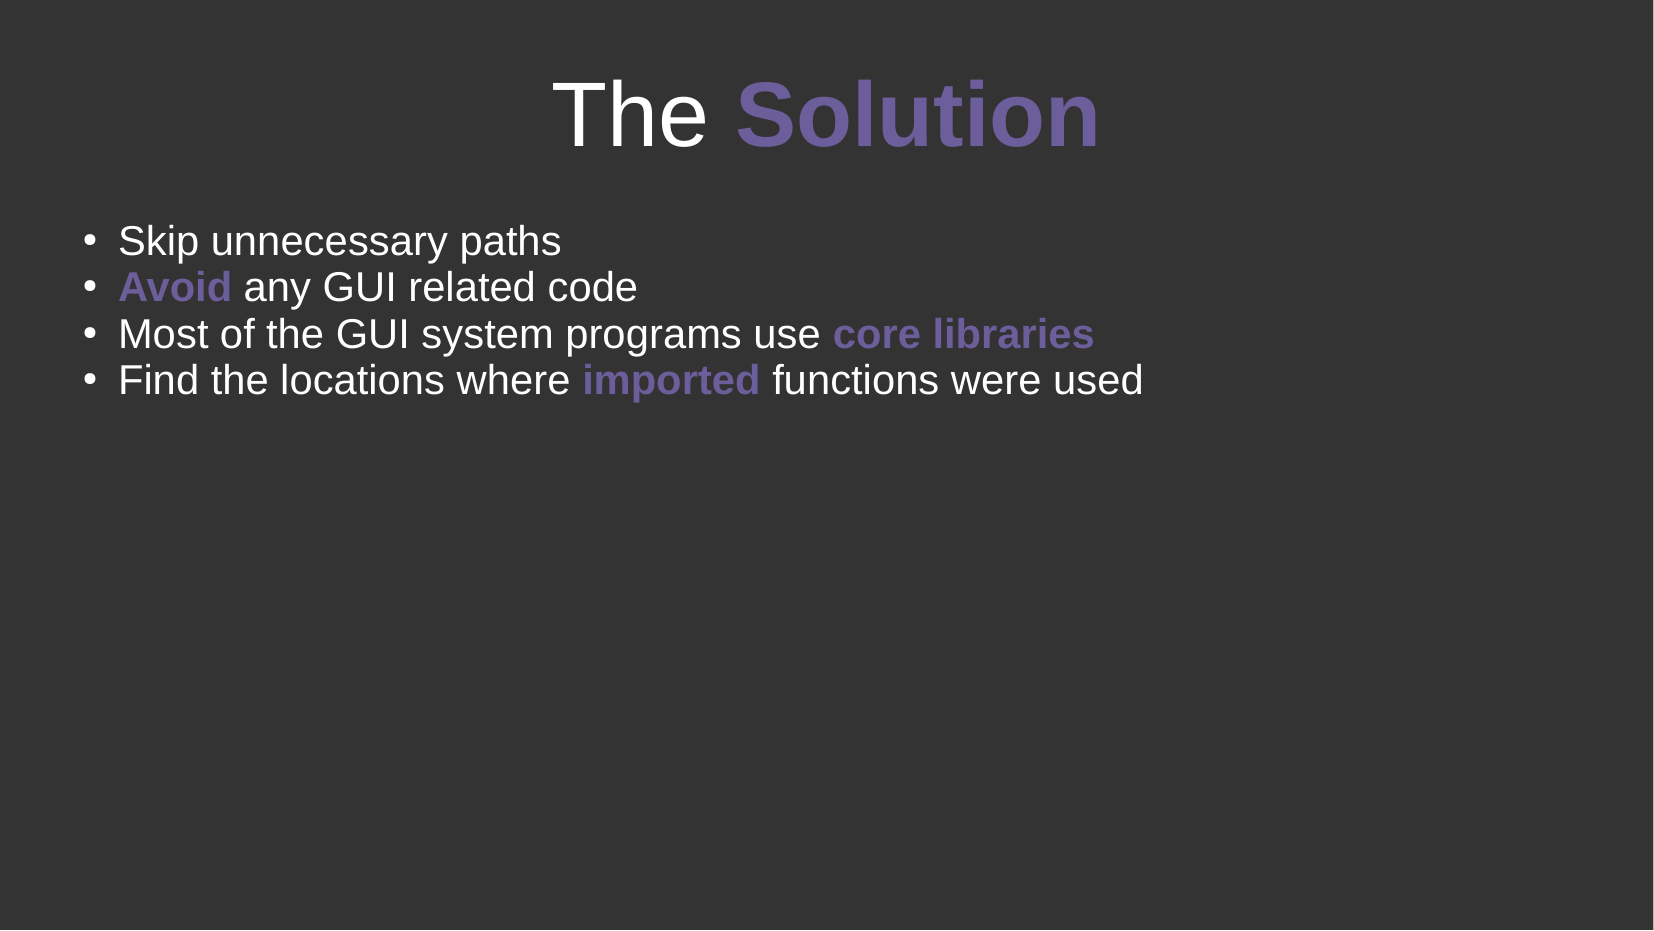

# The Solution
Skip unnecessary paths
Avoid any GUI related code
Most of the GUI system programs use core libraries
Find the locations where imported functions were used